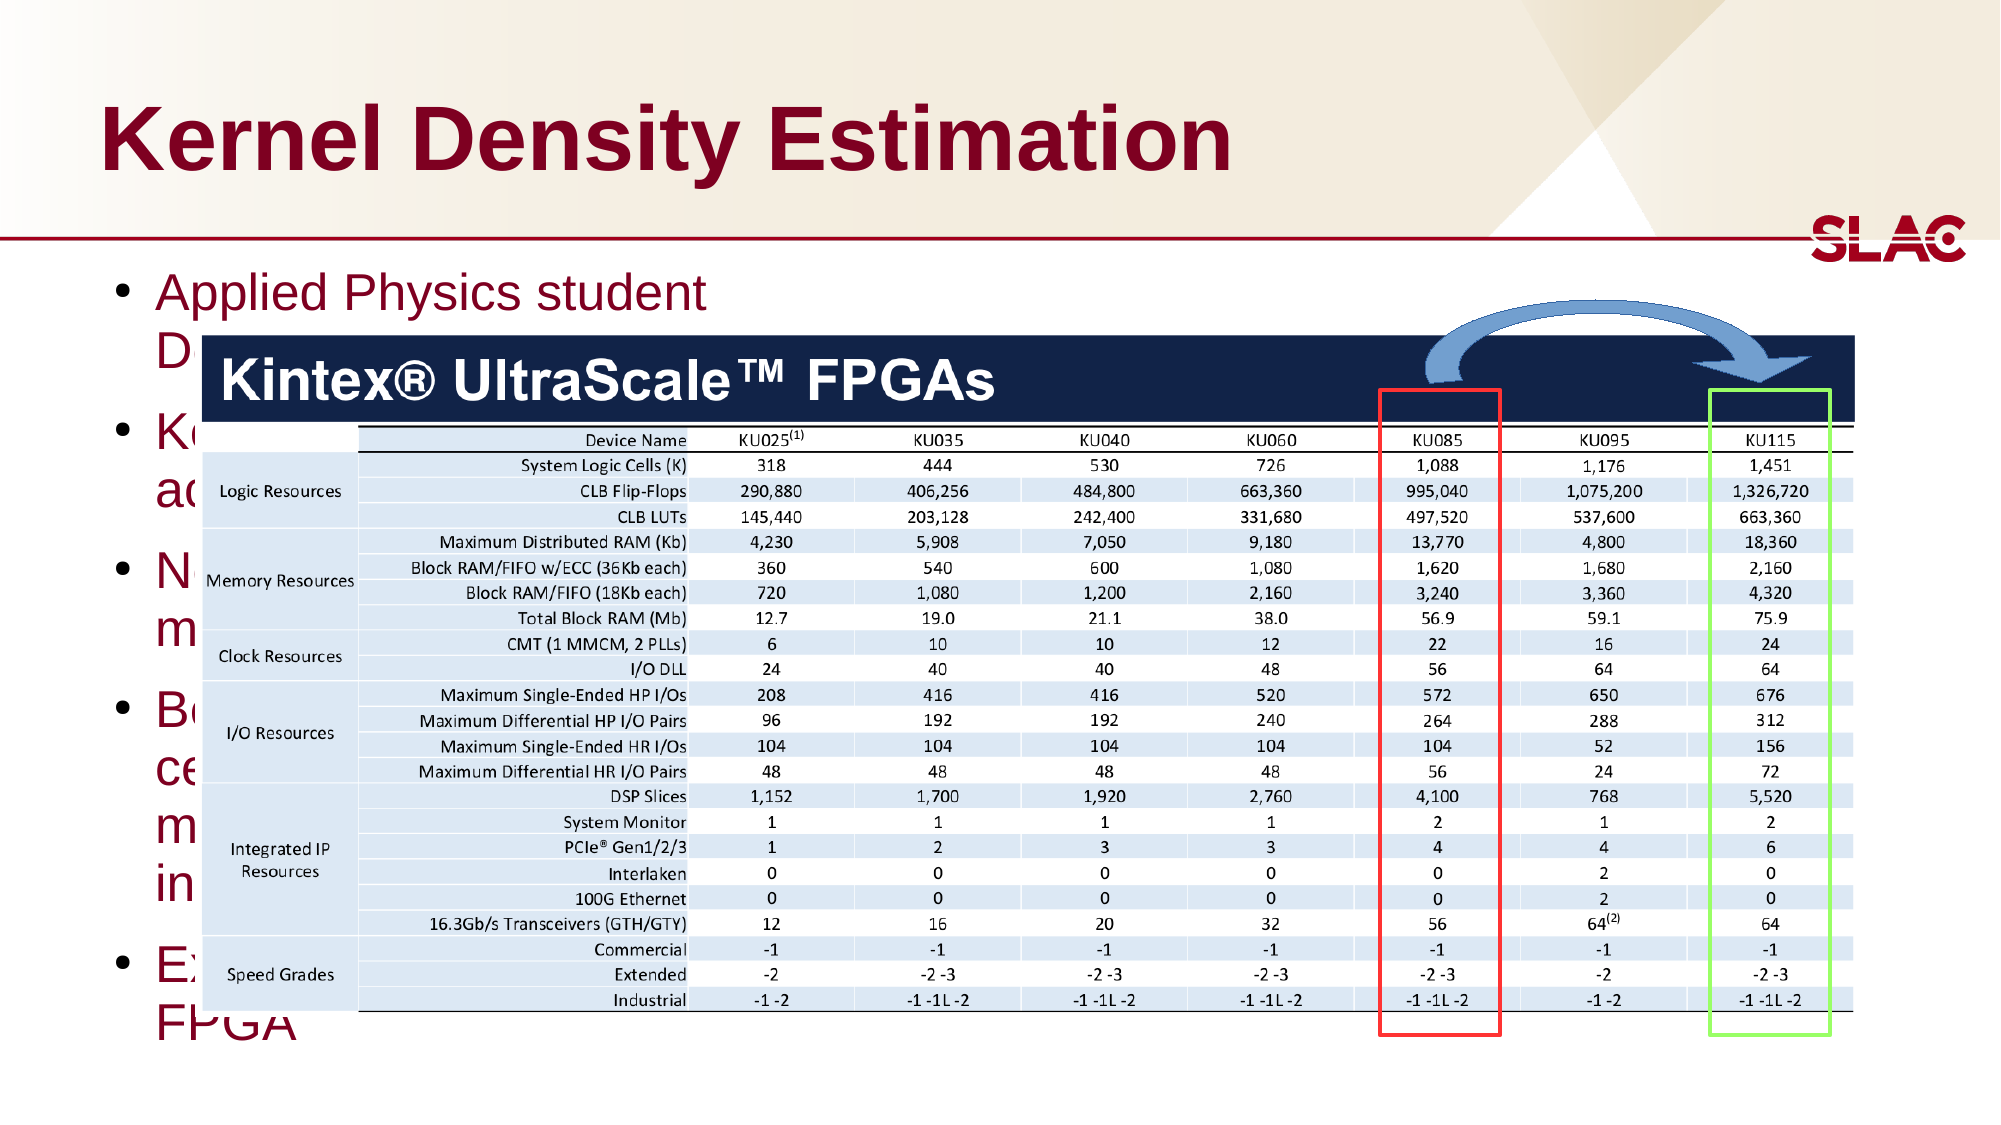

# Kernel Density Estimation
Applied Physics student Debadri Das
Kernel shapes vary across the waveform
Not a typical CNN modality
Benefit by constrianing center at this stage – motivates 2 channels into initial FPGA
Expand resources on FPGA